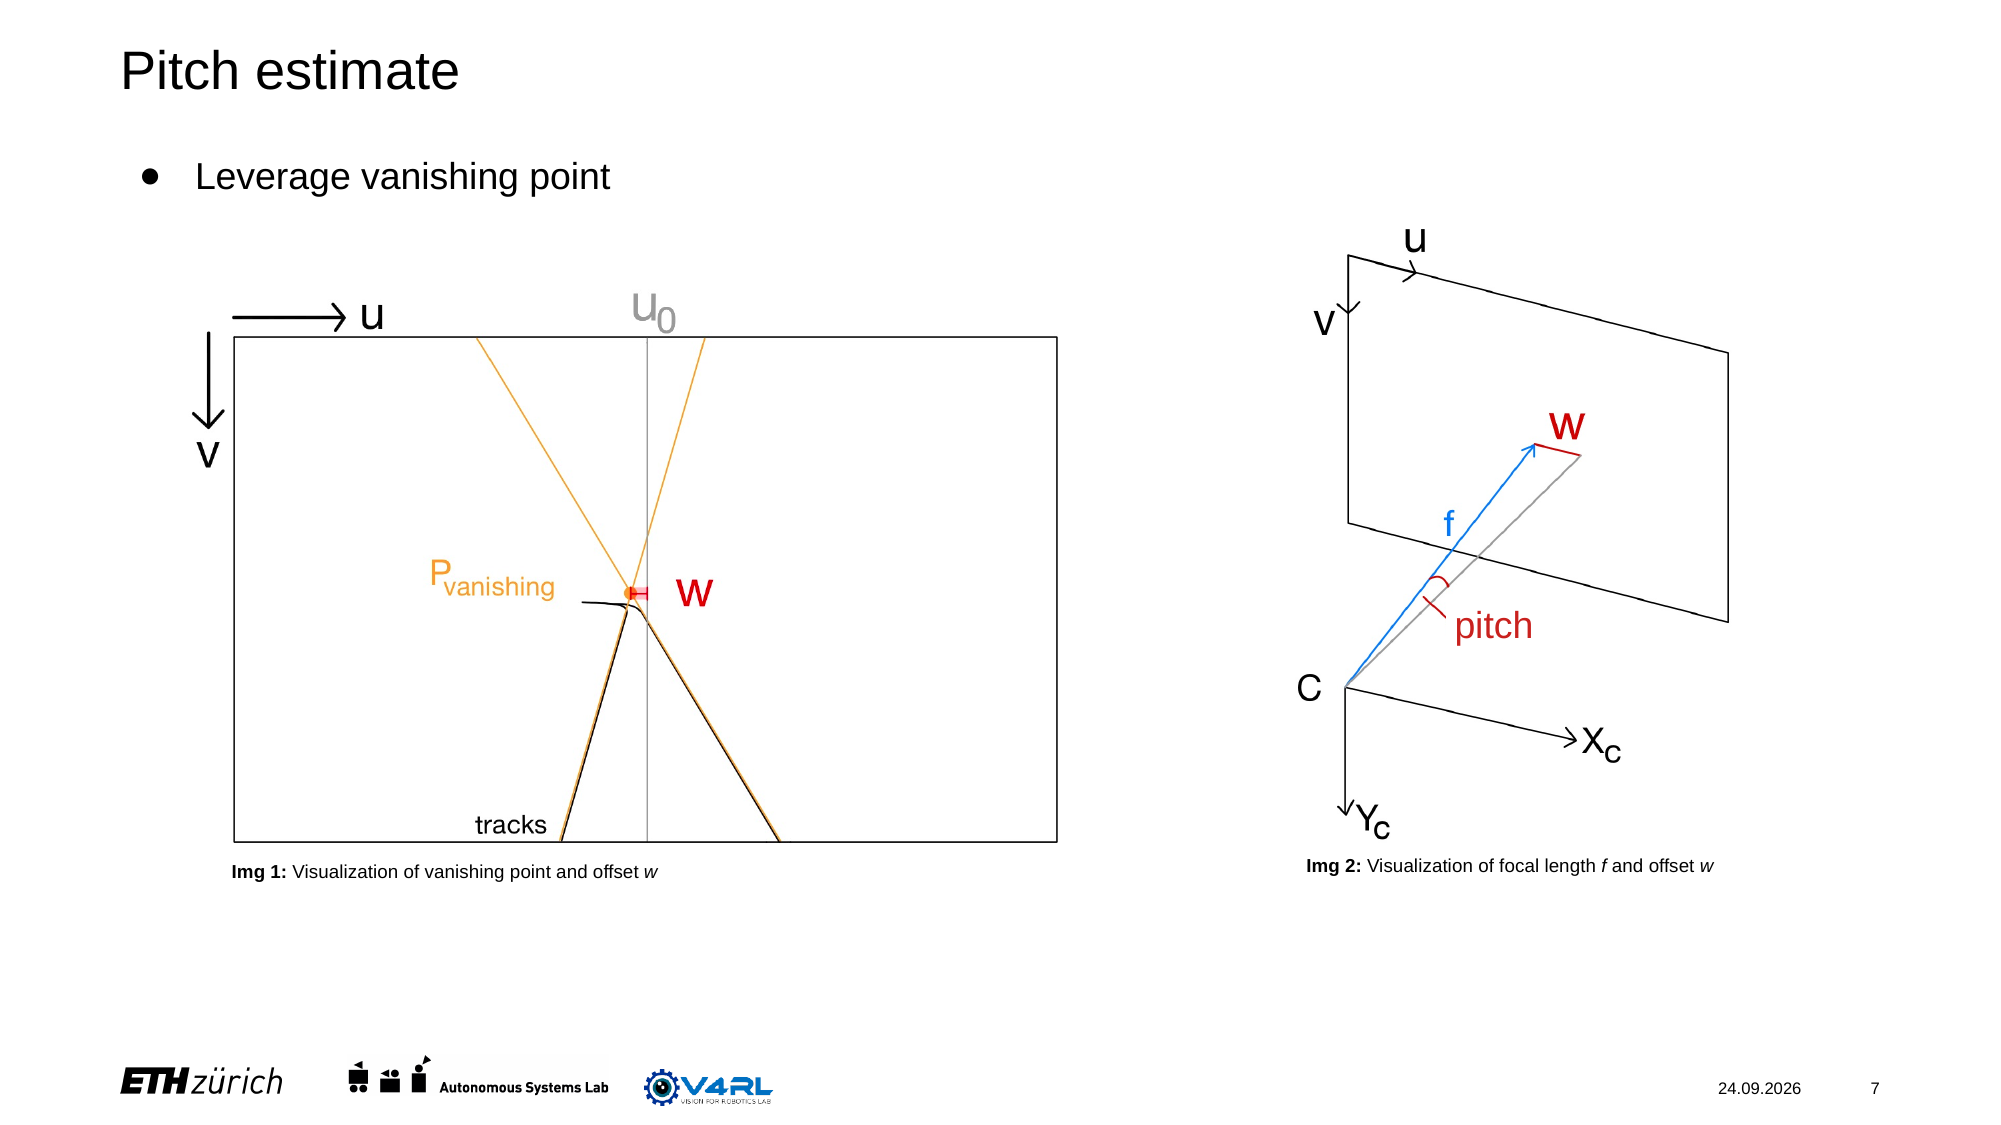

# Pitch estimate
Leverage vanishing point
pitch
Img 2: Visualization of focal length f and offset w
Img 1: Visualization of vanishing point and offset w